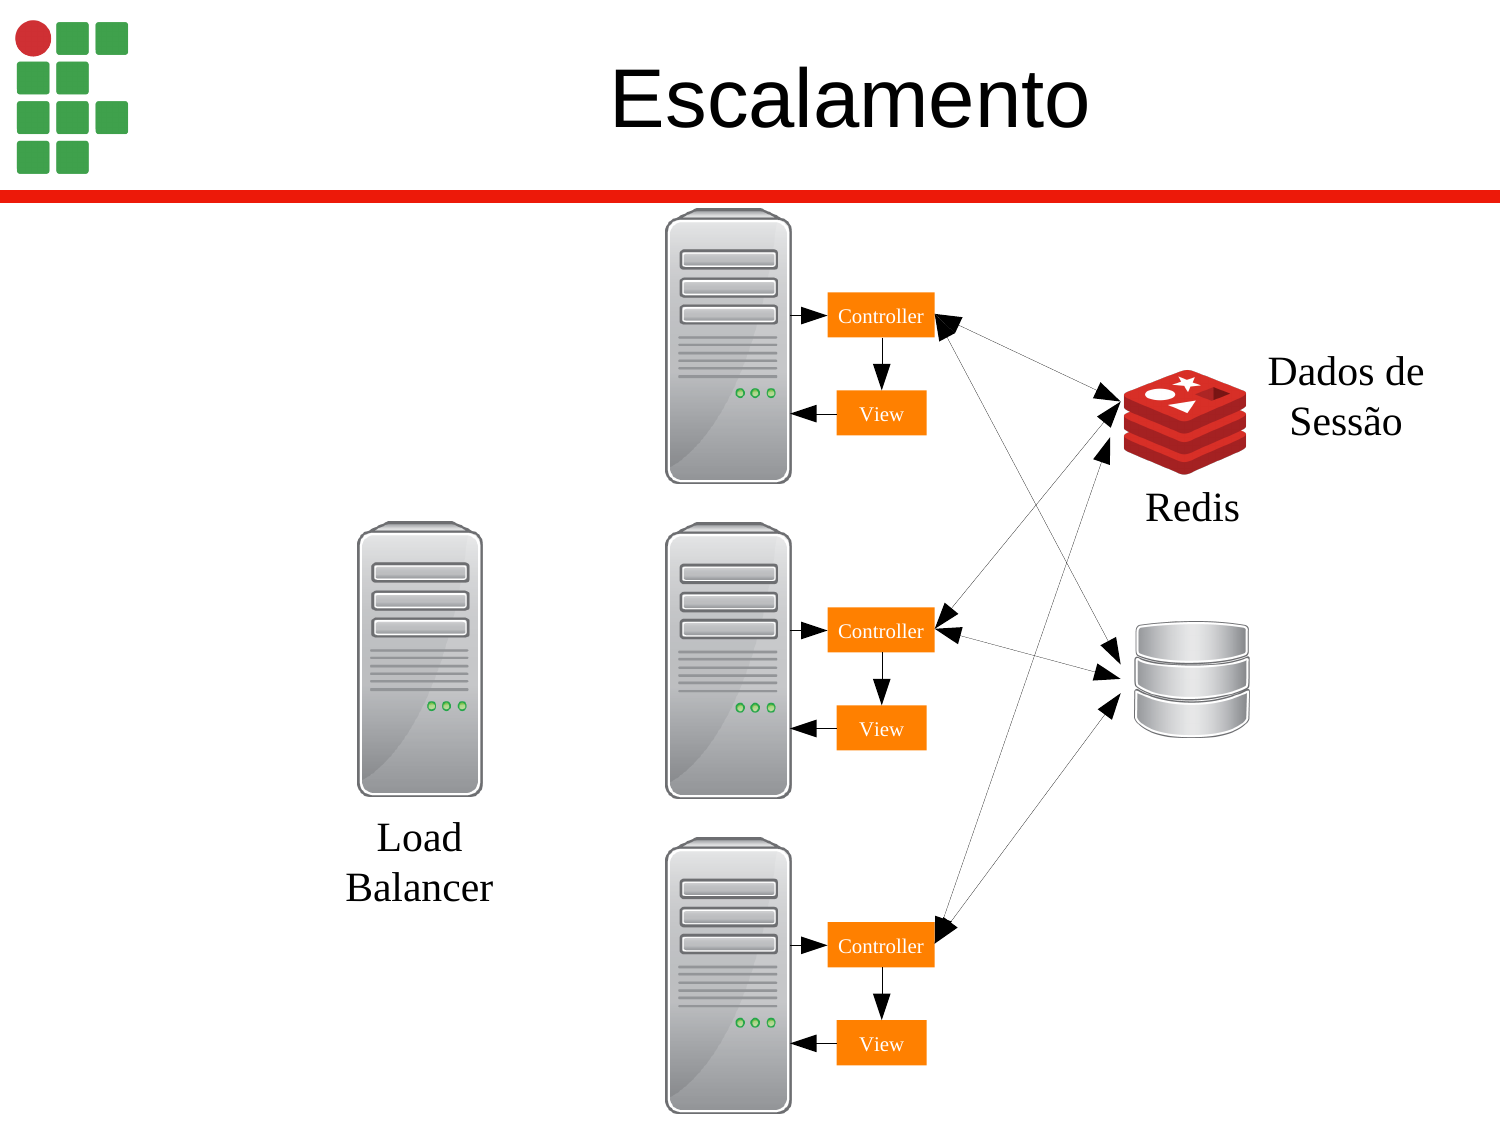

# Escalamento
Controller
Dados de Sessão
View
Redis
Controller
View
Load Balancer
Controller
View